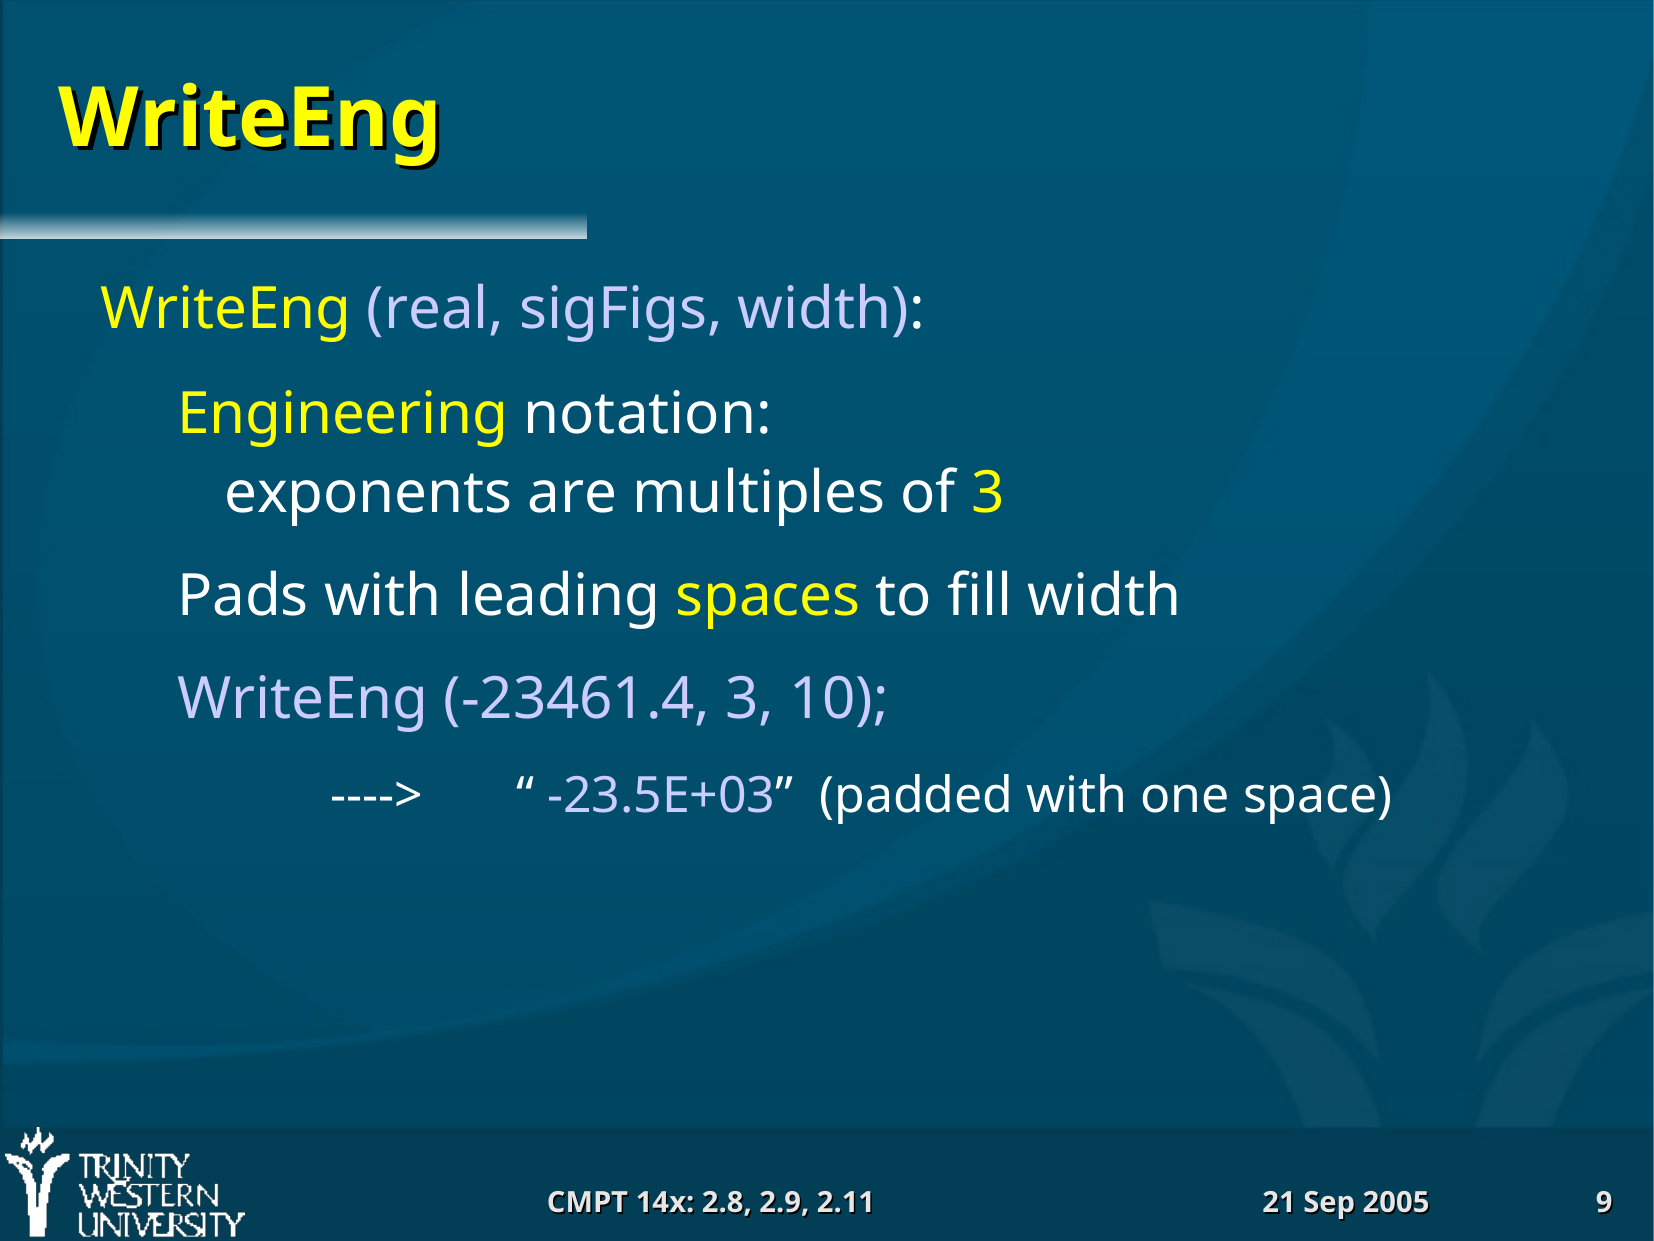

# WriteEng
WriteEng (real, sigFigs, width):
Engineering notation:
exponents are multiples of 3
Pads with leading spaces to fill width
WriteEng (-23461.4, 3, 10);
---->		“ -23.5E+03” (padded with one space)
CMPT 14x: 2.8, 2.9, 2.11
21 Sep 2005
9